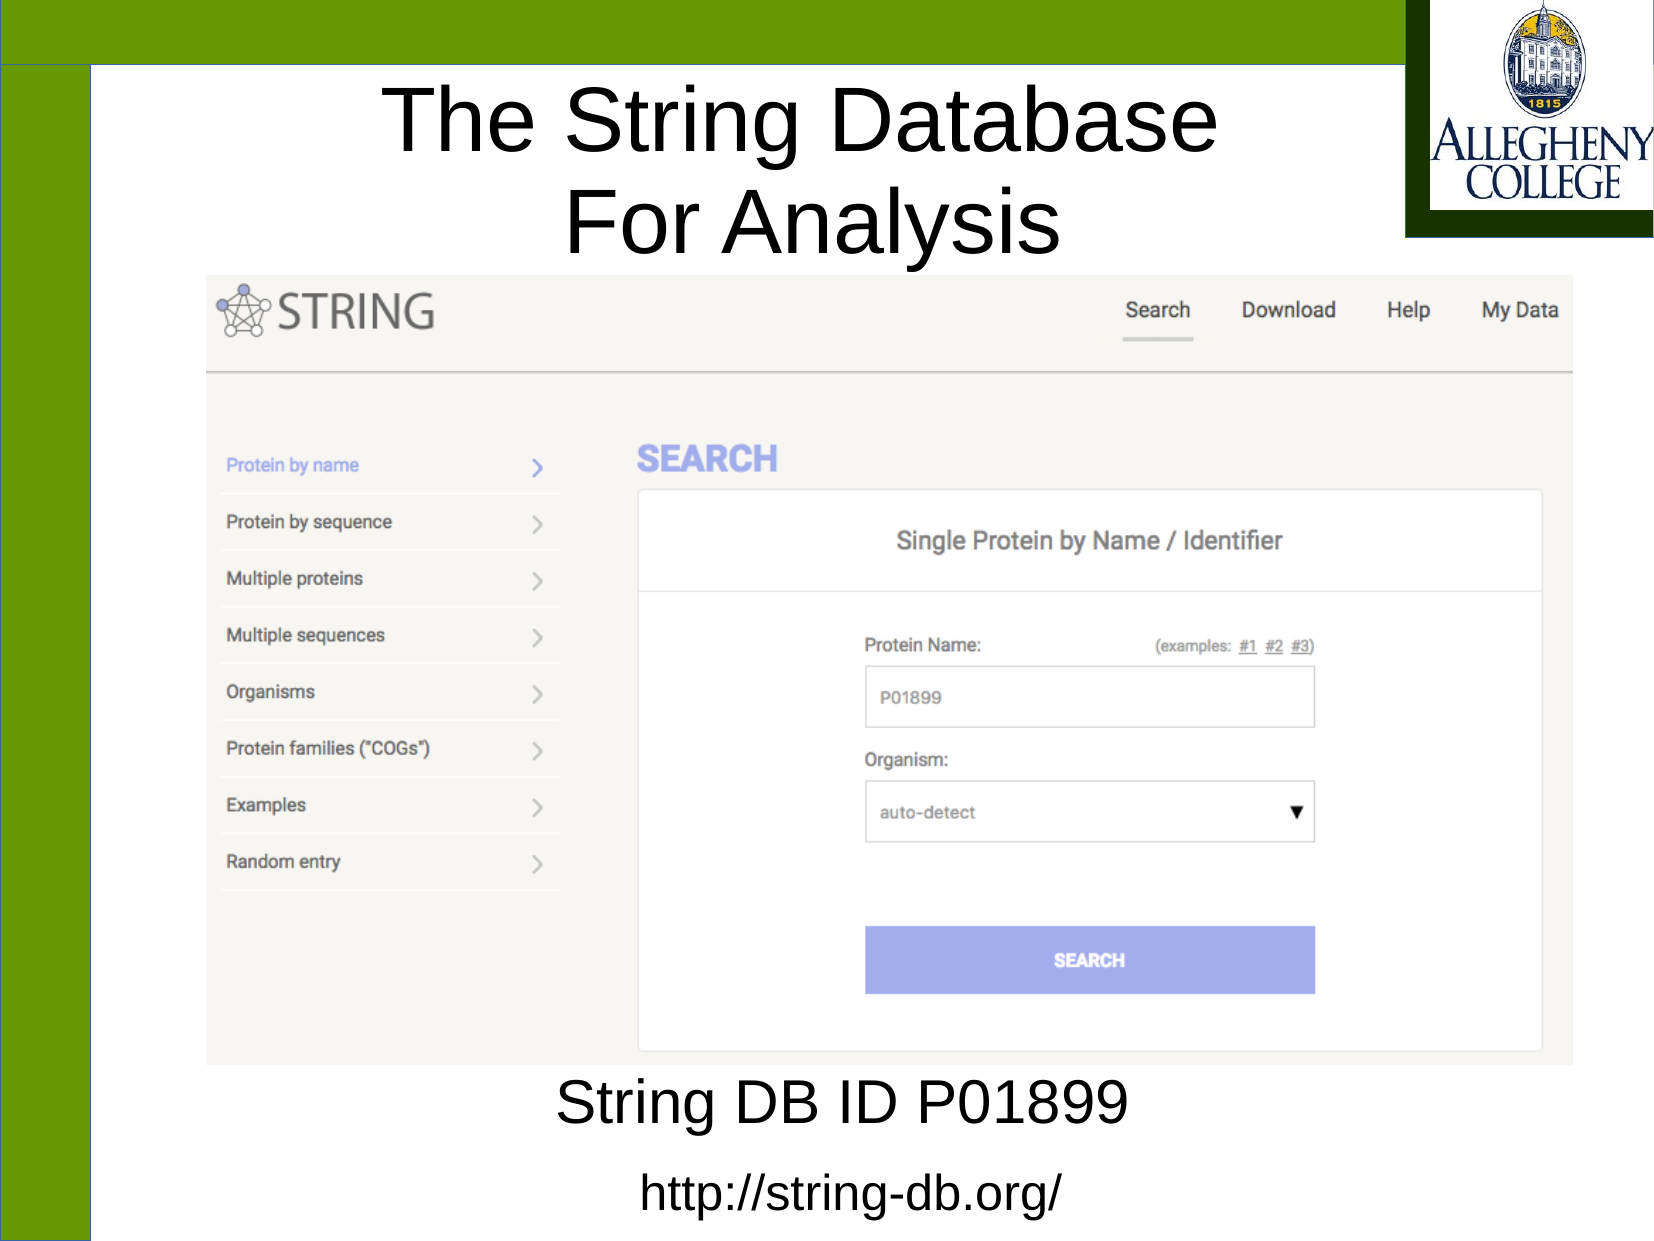

# The String Database For Analysis
String DB ID P01899
 http://string-db.org/
https://string-db.org/